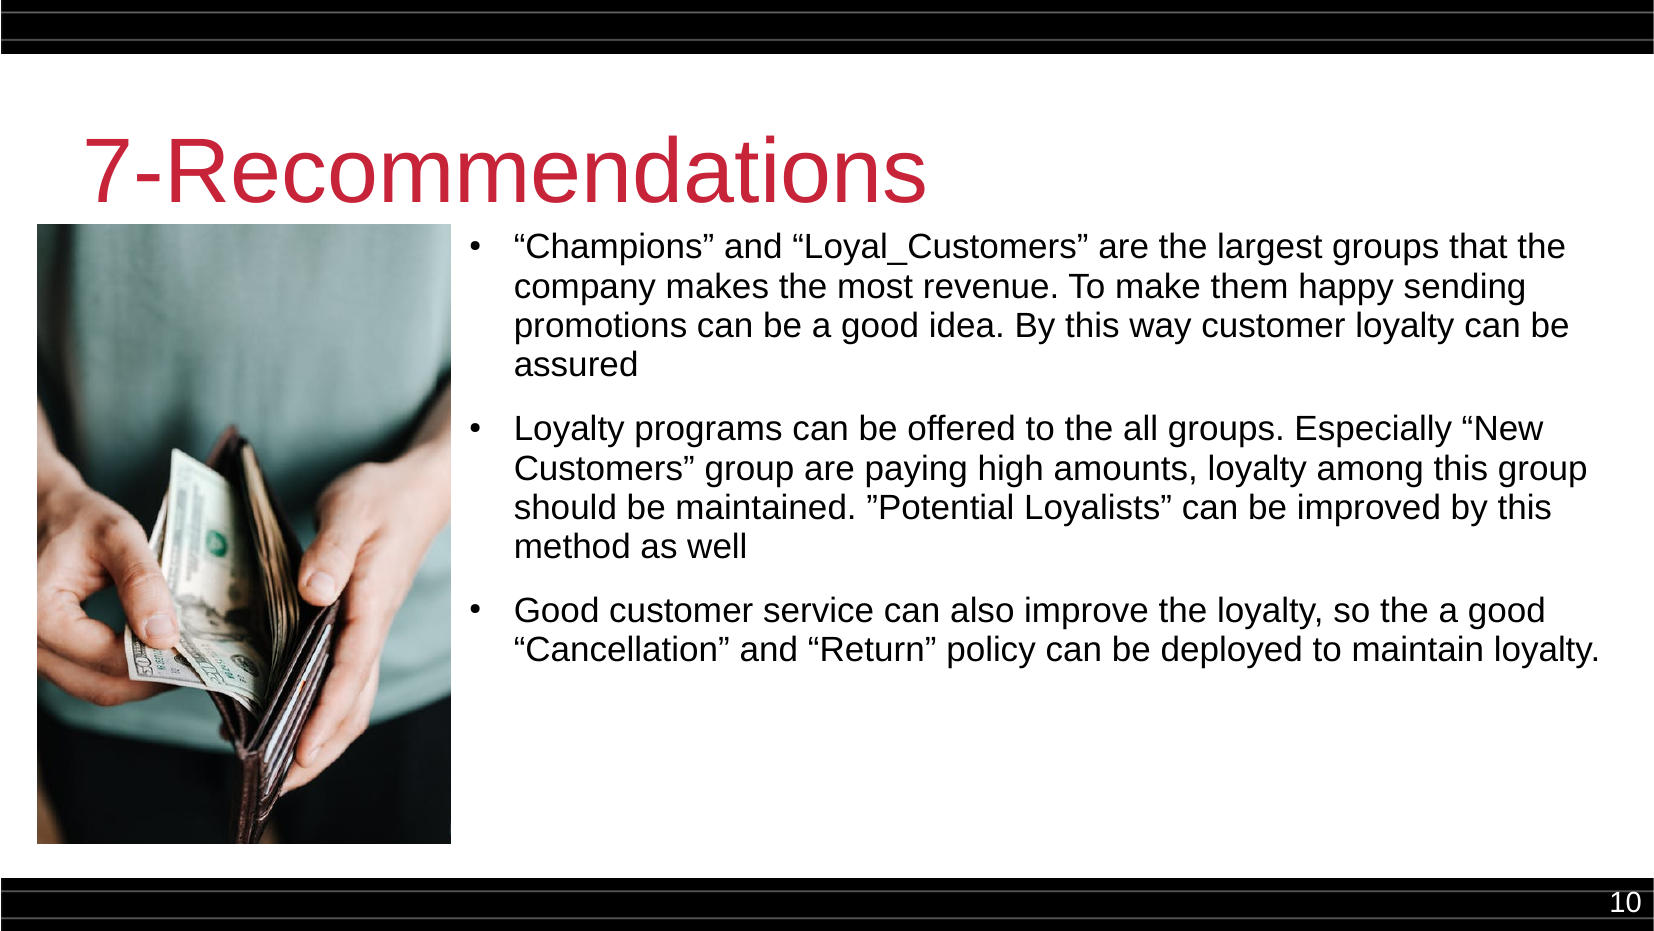

# 7-Recommendations
“Champions” and “Loyal_Customers” are the largest groups that the company makes the most revenue. To make them happy sending promotions can be a good idea. By this way customer loyalty can be assured
Loyalty programs can be offered to the all groups. Especially “New Customers” group are paying high amounts, loyalty among this group should be maintained. ”Potential Loyalists” can be improved by this method as well
Good customer service can also improve the loyalty, so the a good “Cancellation” and “Return” policy can be deployed to maintain loyalty.